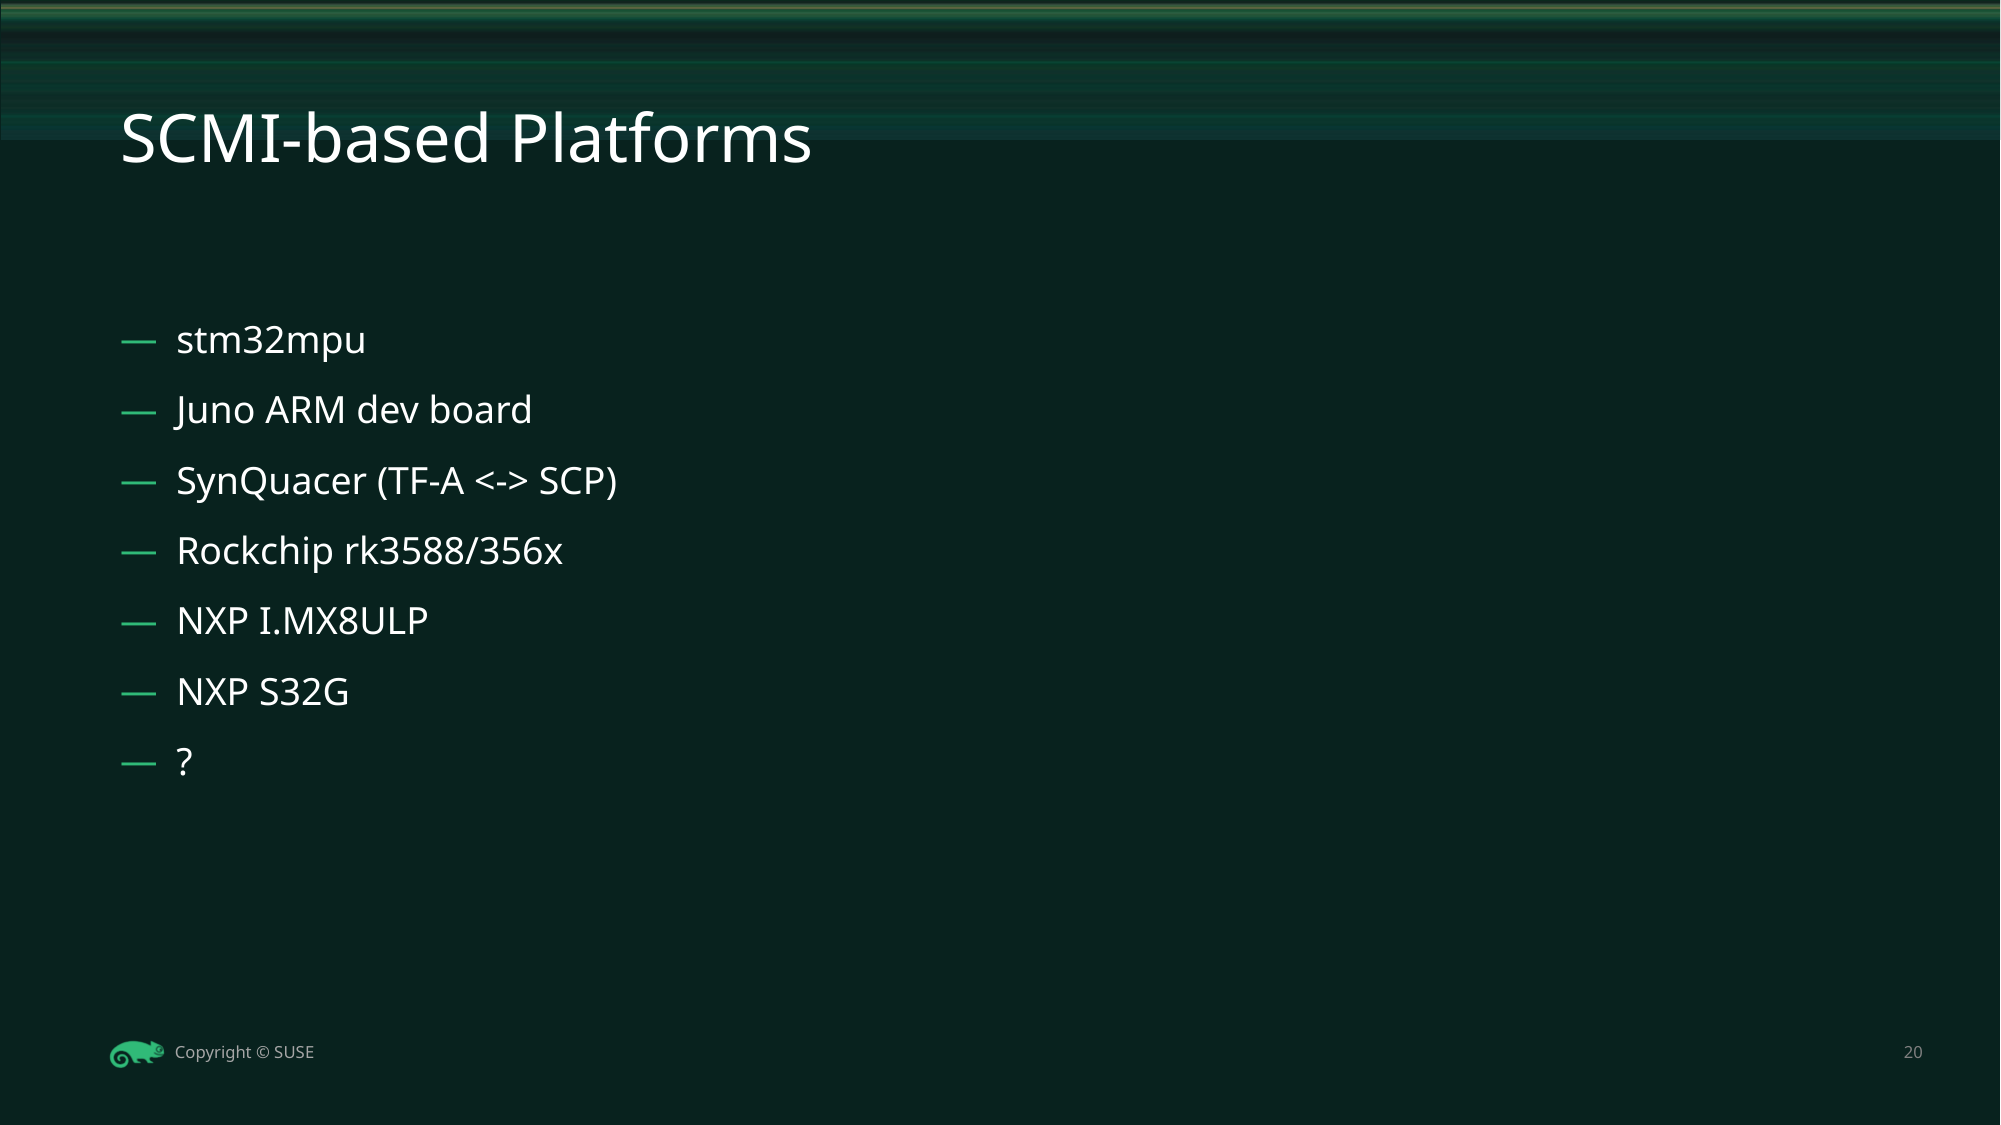

SCMI-based Platforms
# stm32mpu
Juno ARM dev board
SynQuacer (TF-A <-> SCP)
Rockchip rk3588/356x
NXP I.MX8ULP
NXP S32G
?
20